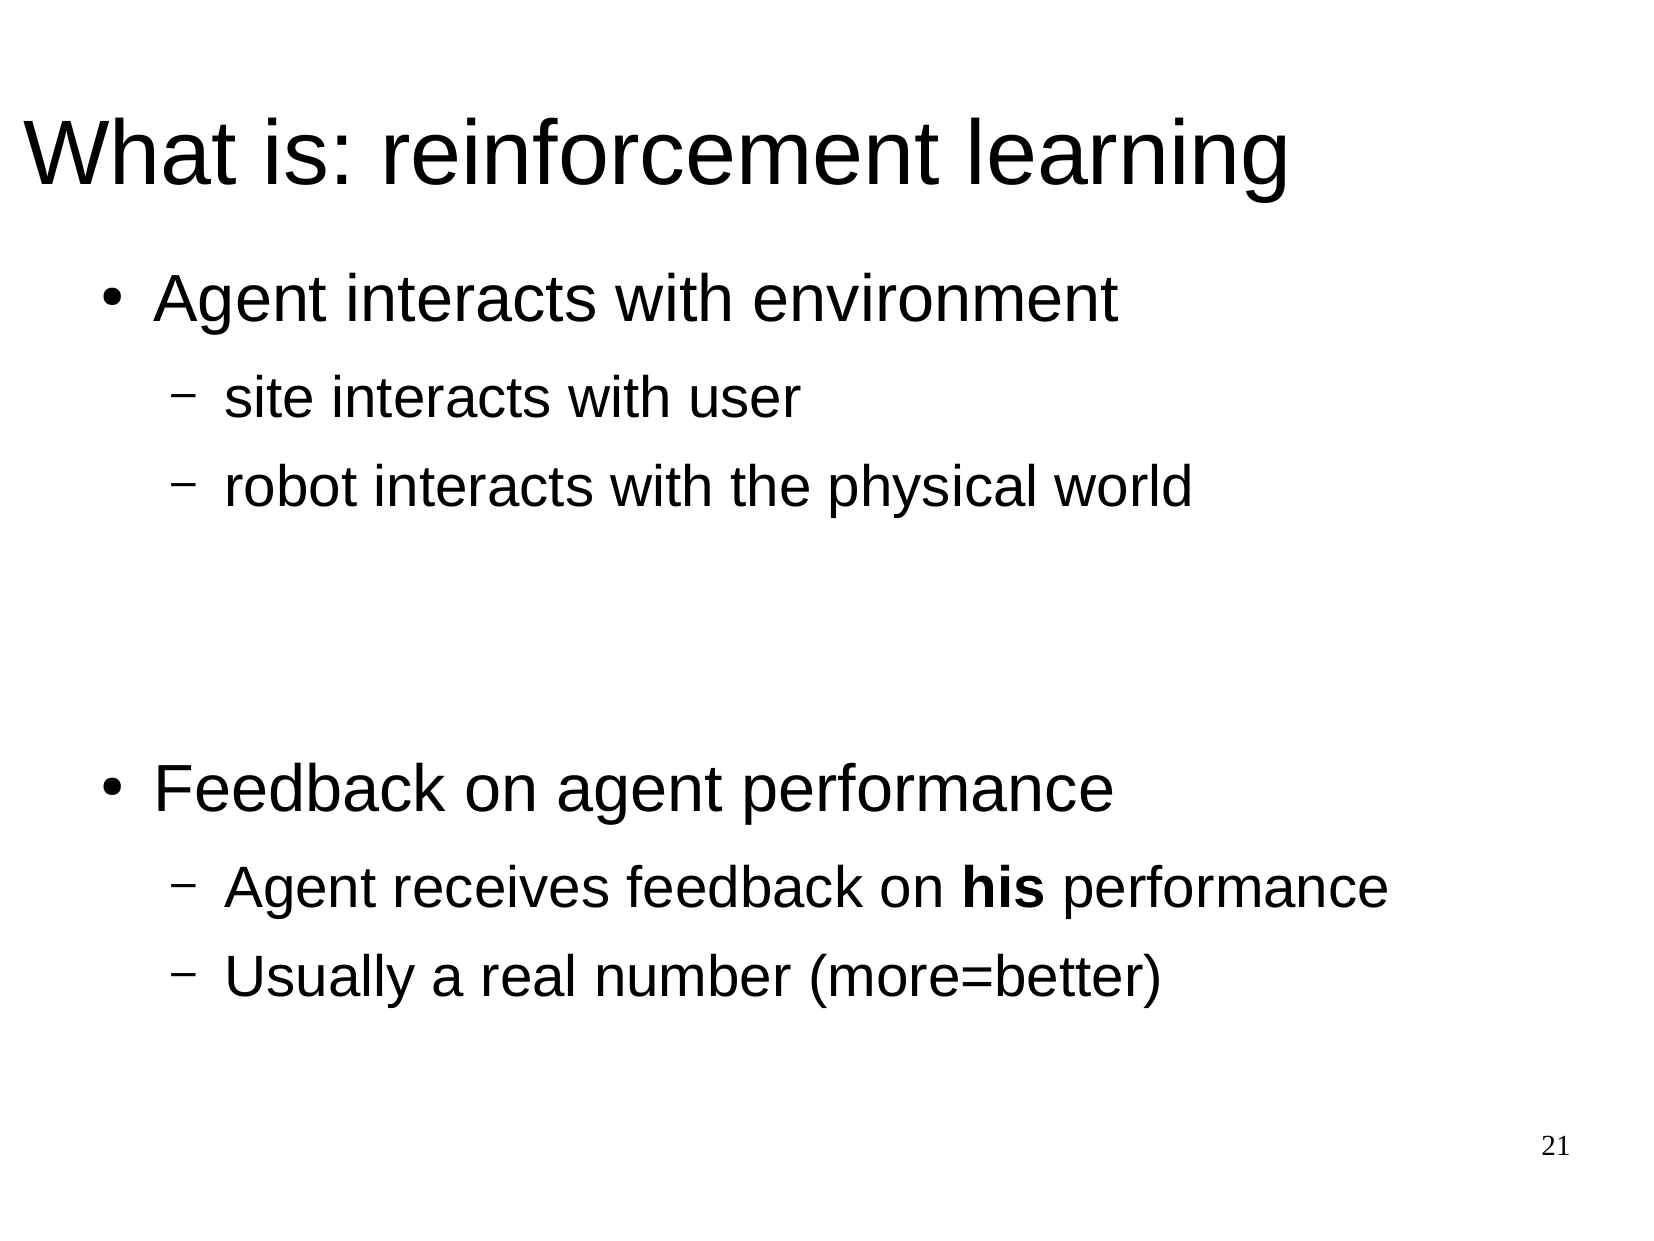

# What is: reinforcement learning
Agent interacts with environment
site interacts with user
robot interacts with the physical world
Feedback on agent performance
Agent receives feedback on his performance
Usually a real number (more=better)
21